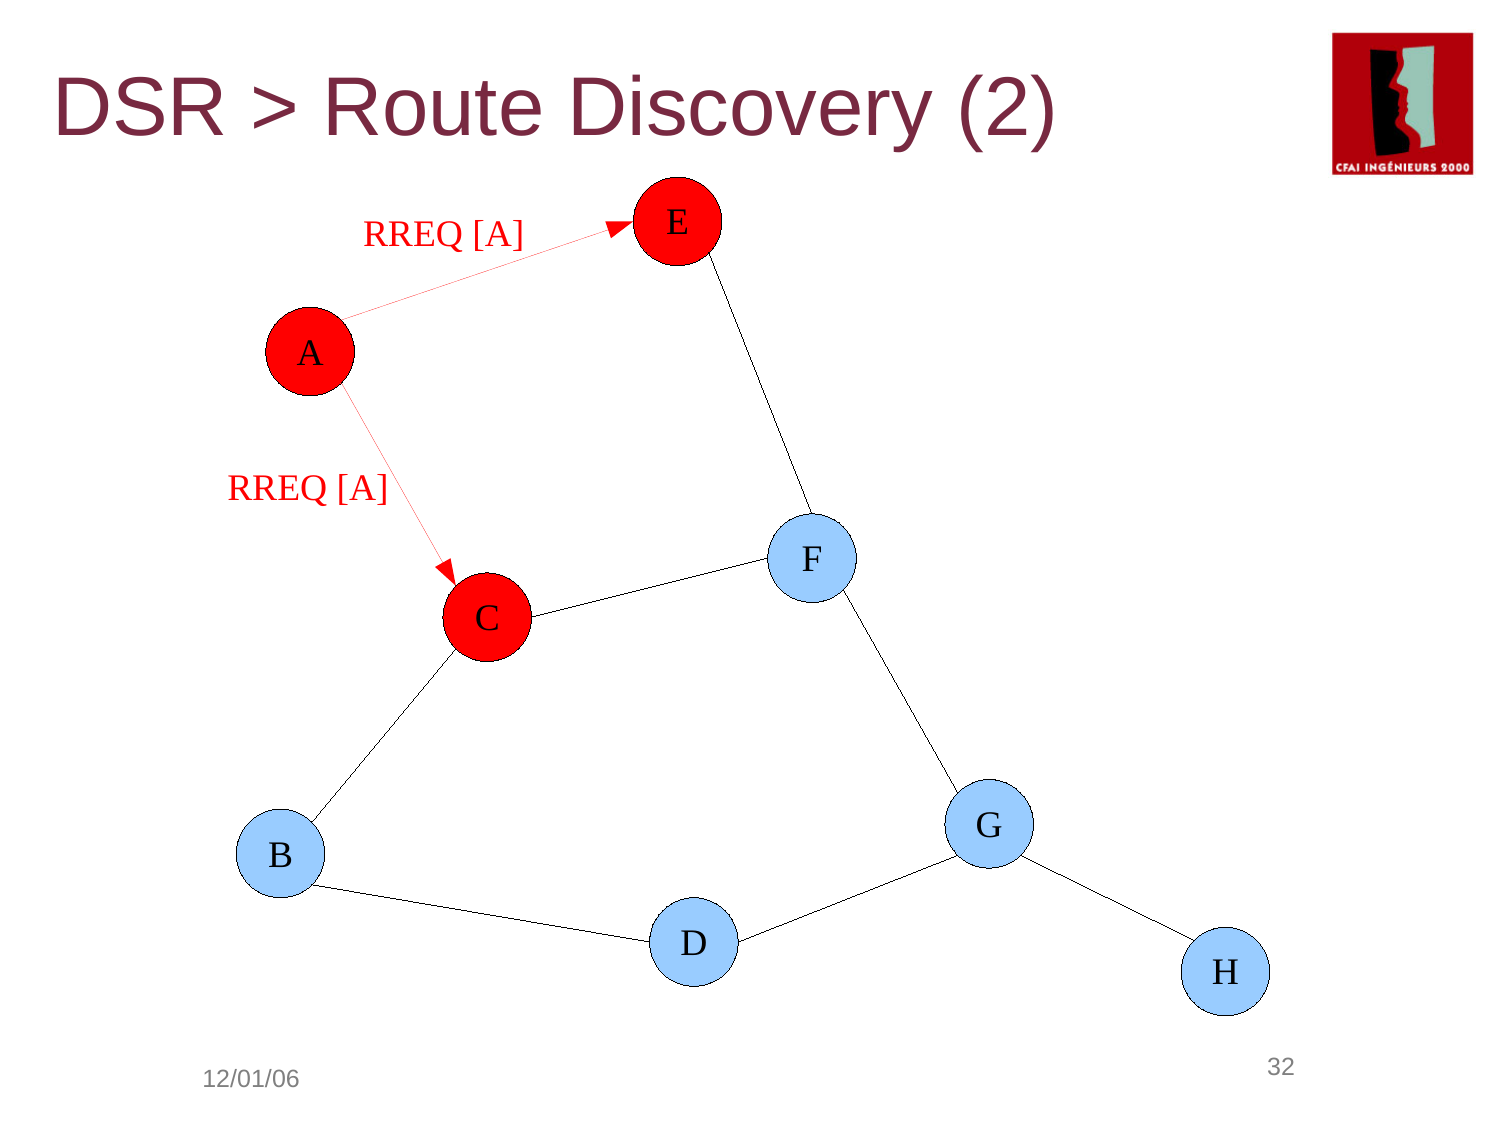

# DSR > Route Discovery (2)
E
RREQ [A]
A
RREQ [A]
F
C
G
B
D
H
32